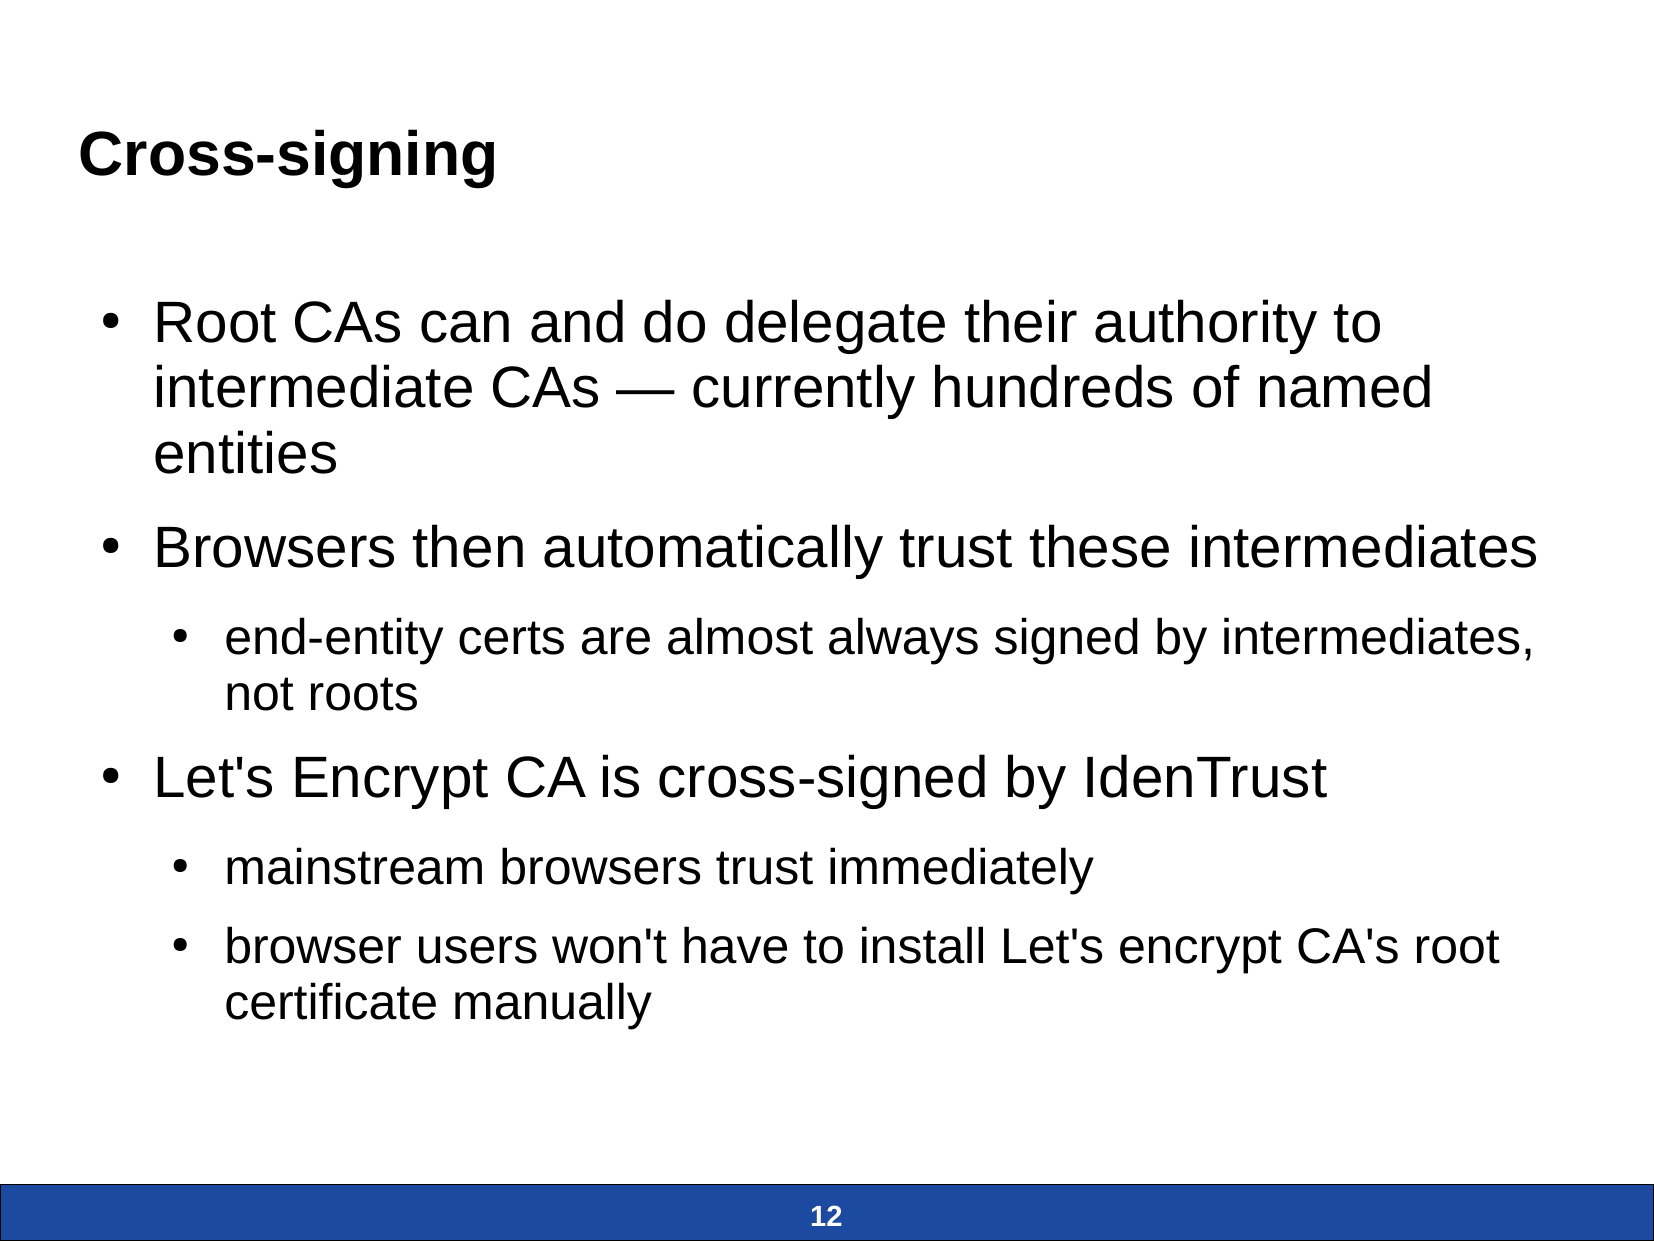

# Cross-signing
Root CAs can and do delegate their authority to intermediate CAs — currently hundreds of named entities
Browsers then automatically trust these intermediates
end-entity certs are almost always signed by intermediates, not roots
Let's Encrypt CA is cross-signed by IdenTrust
mainstream browsers trust immediately
browser users won't have to install Let's encrypt CA's root certificate manually
12